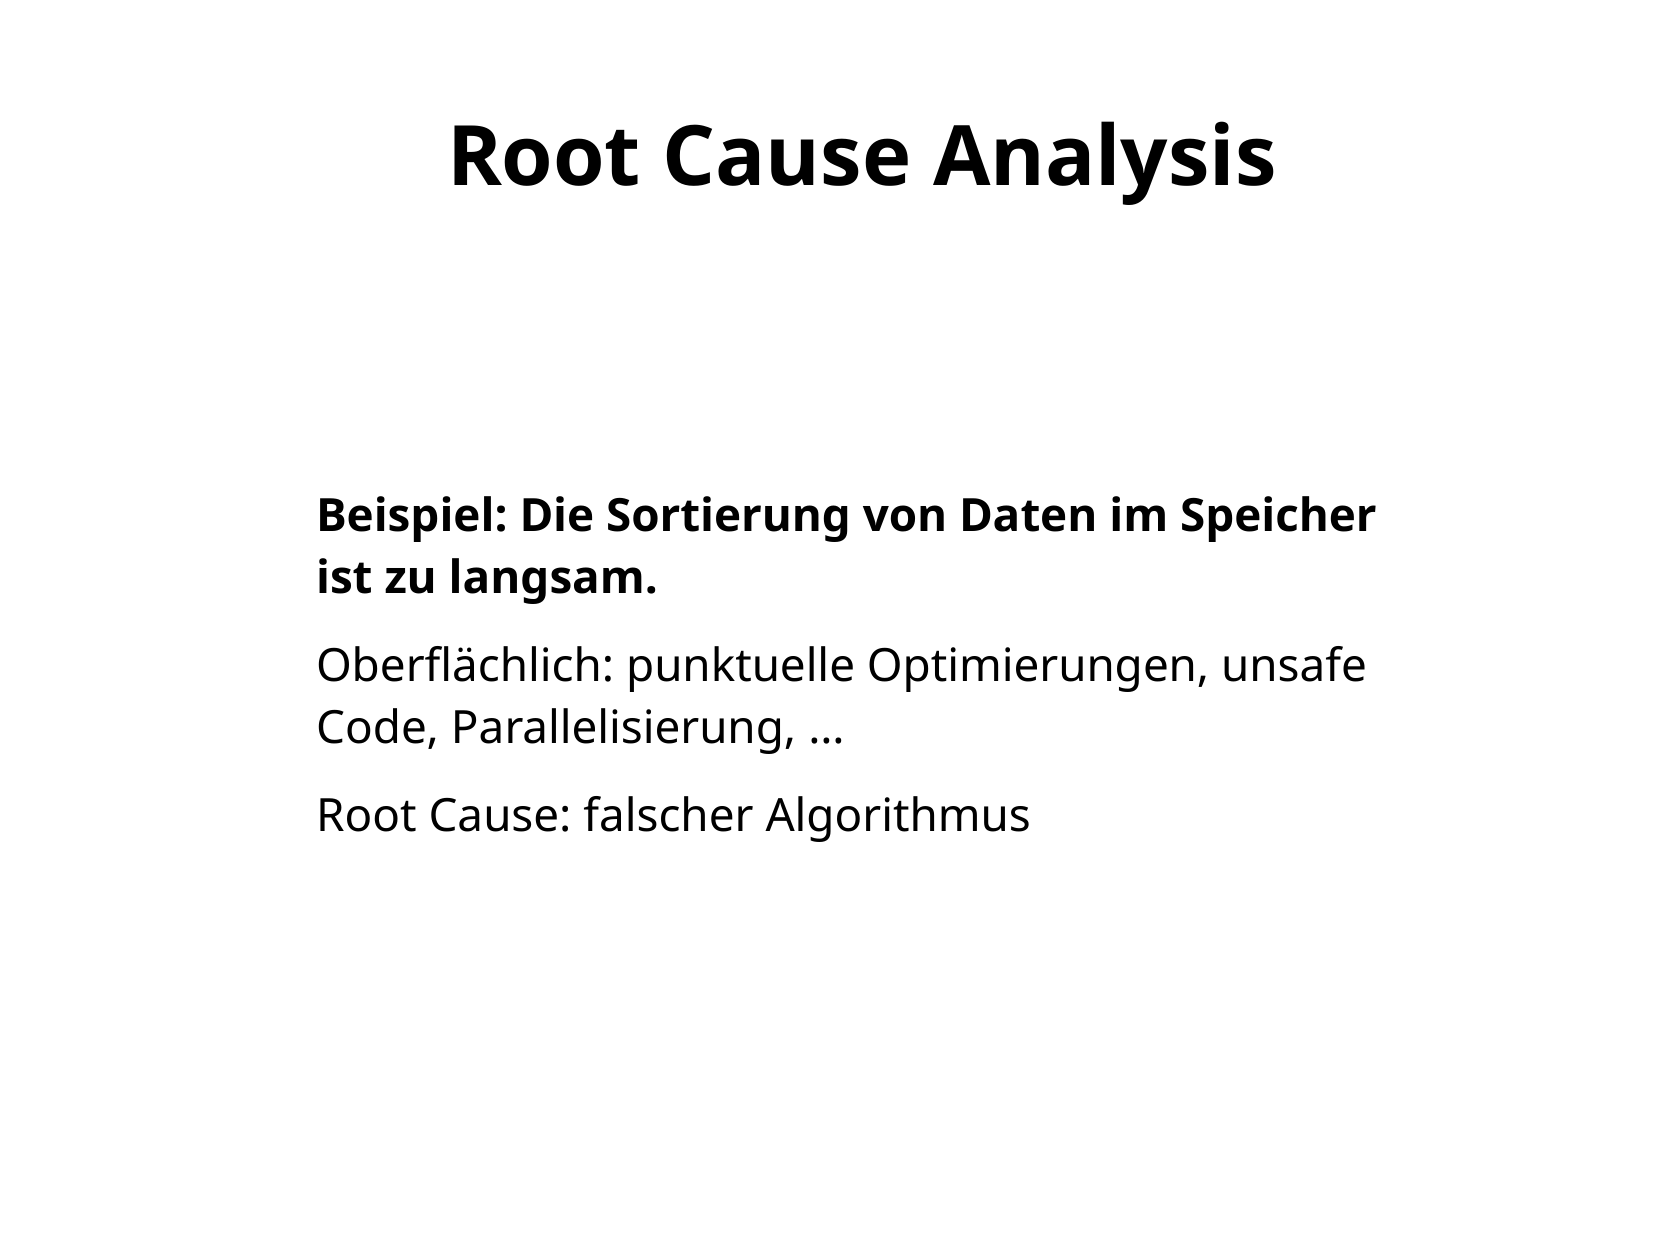

# Root Cause Analysis
Beispiel: Die Sortierung von Daten im Speicher ist zu langsam.
Oberflächlich: punktuelle Optimierungen, unsafe Code, Parallelisierung, …
Root Cause: falscher Algorithmus